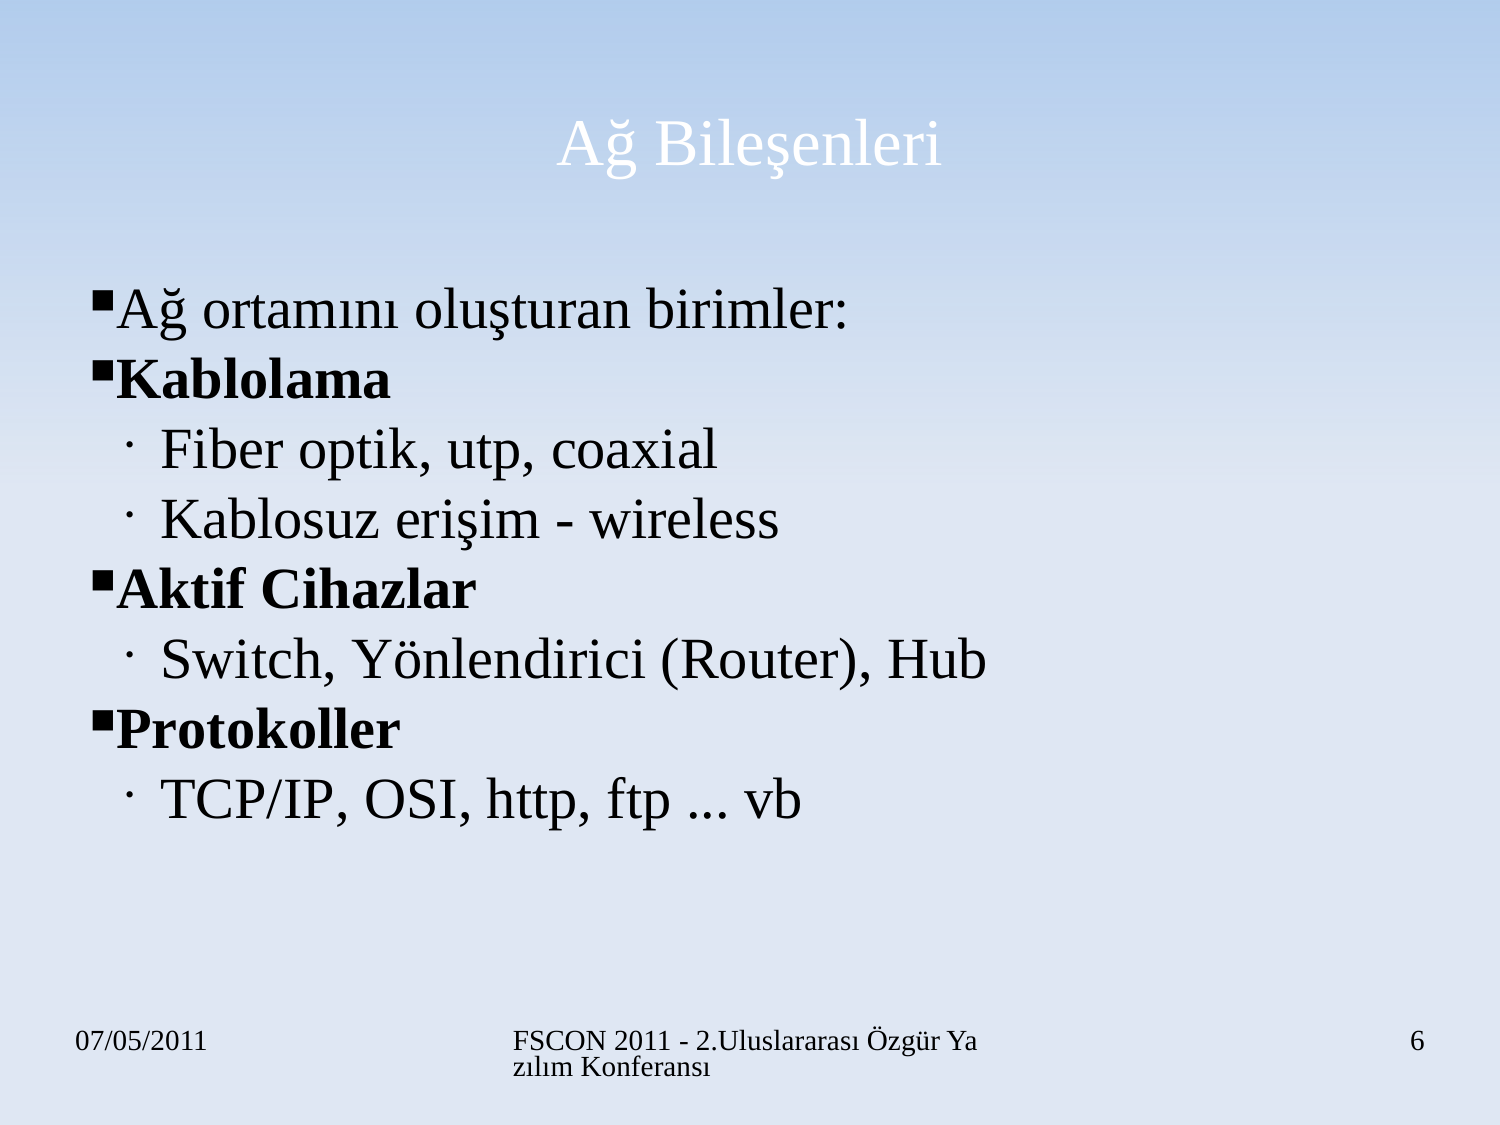

Ağ Bileşenleri
Ağ ortamını oluşturan birimler:
Kablolama
Fiber optik, utp, coaxial
Kablosuz erişim - wireless
Aktif Cihazlar
Switch, Yönlendirici (Router), Hub
Protokoller
TCP/IP, OSI, http, ftp ... vb
07/05/2011
FSCON 2011 - 2.Uluslararası Özgür Yazılım Konferansı
6